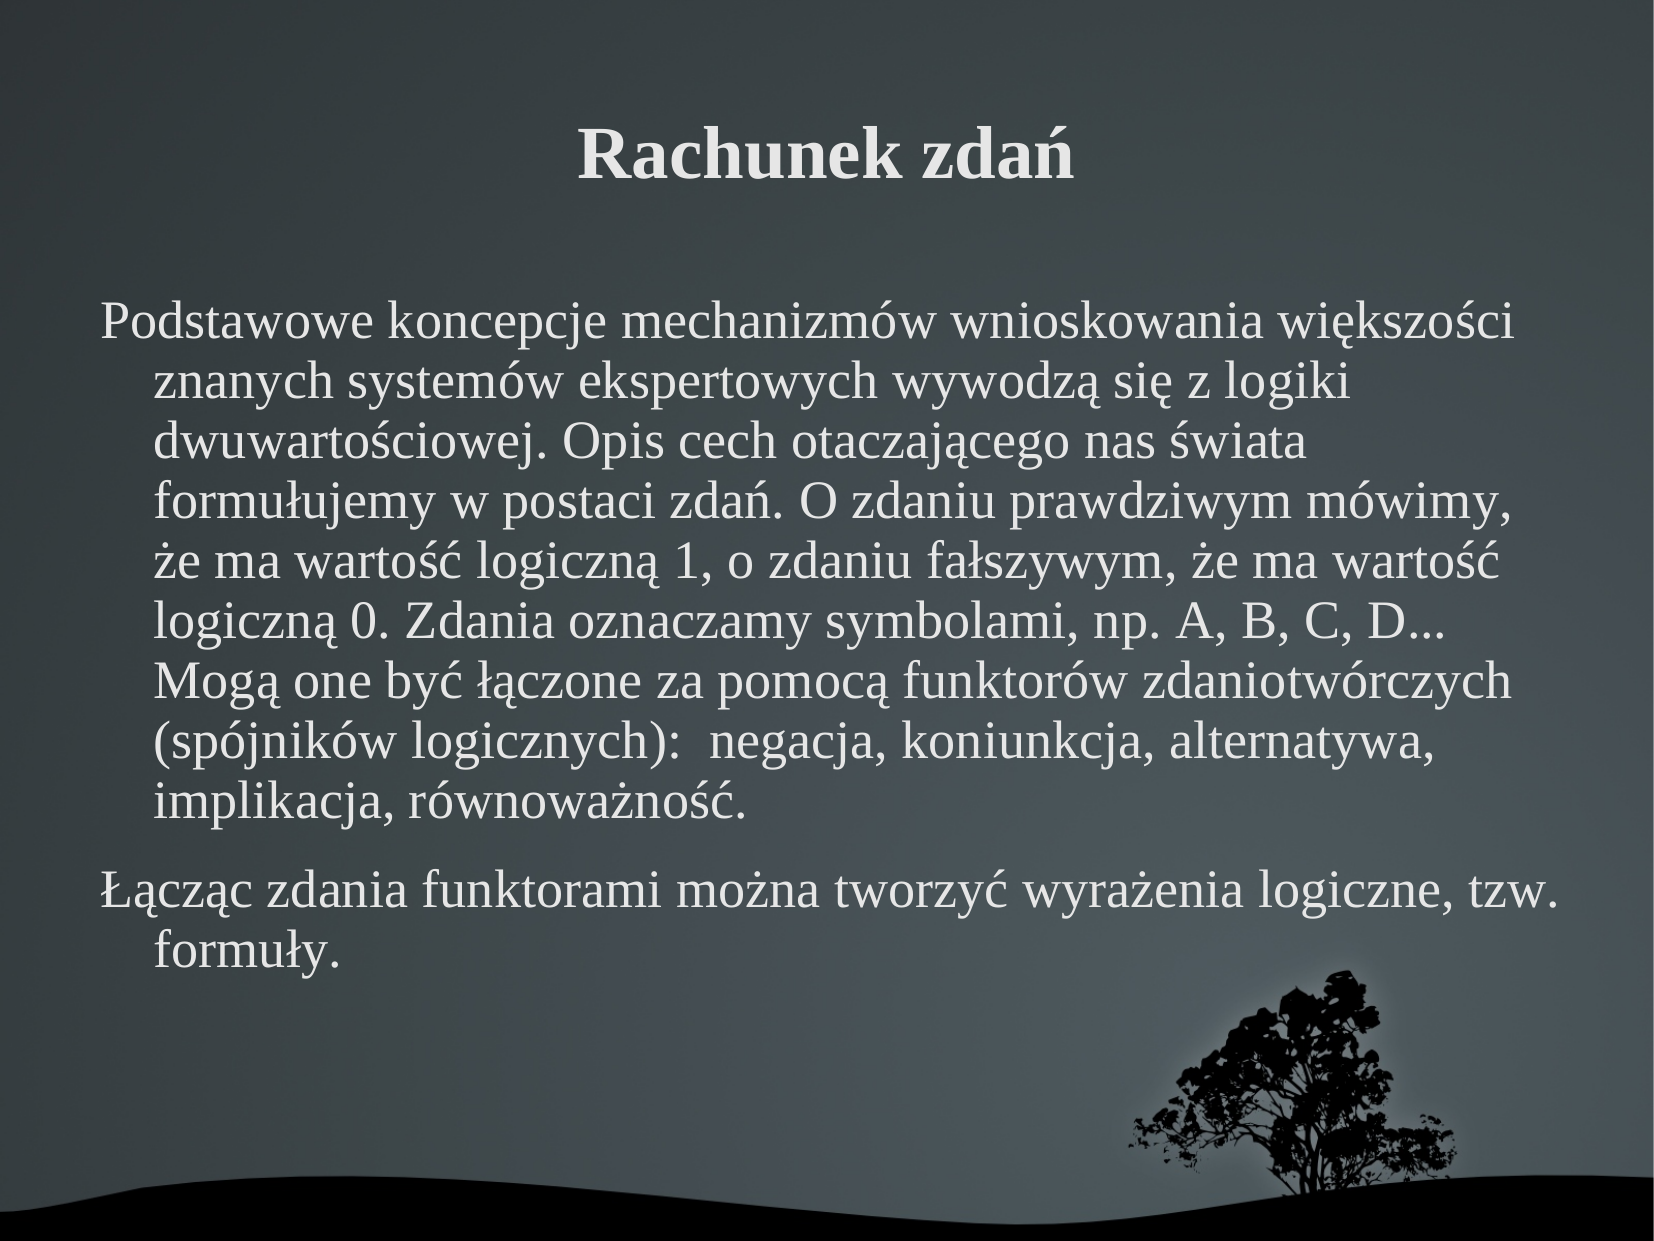

# Rachunek zdań
Podstawowe koncepcje mechanizmów wnioskowania większości znanych systemów ekspertowych wywodzą się z logiki dwuwartościowej. Opis cech otaczającego nas świata formułujemy w postaci zdań. O zdaniu prawdziwym mówimy, że ma wartość logiczną 1, o zdaniu fałszywym, że ma wartość logiczną 0. Zdania oznaczamy symbolami, np. A, B, C, D... Mogą one być łączone za pomocą funktorów zdaniotwórczych (spójników logicznych): negacja, koniunkcja, alternatywa, implikacja, równoważność.
Łącząc zdania funktorami można tworzyć wyrażenia logiczne, tzw. formuły.